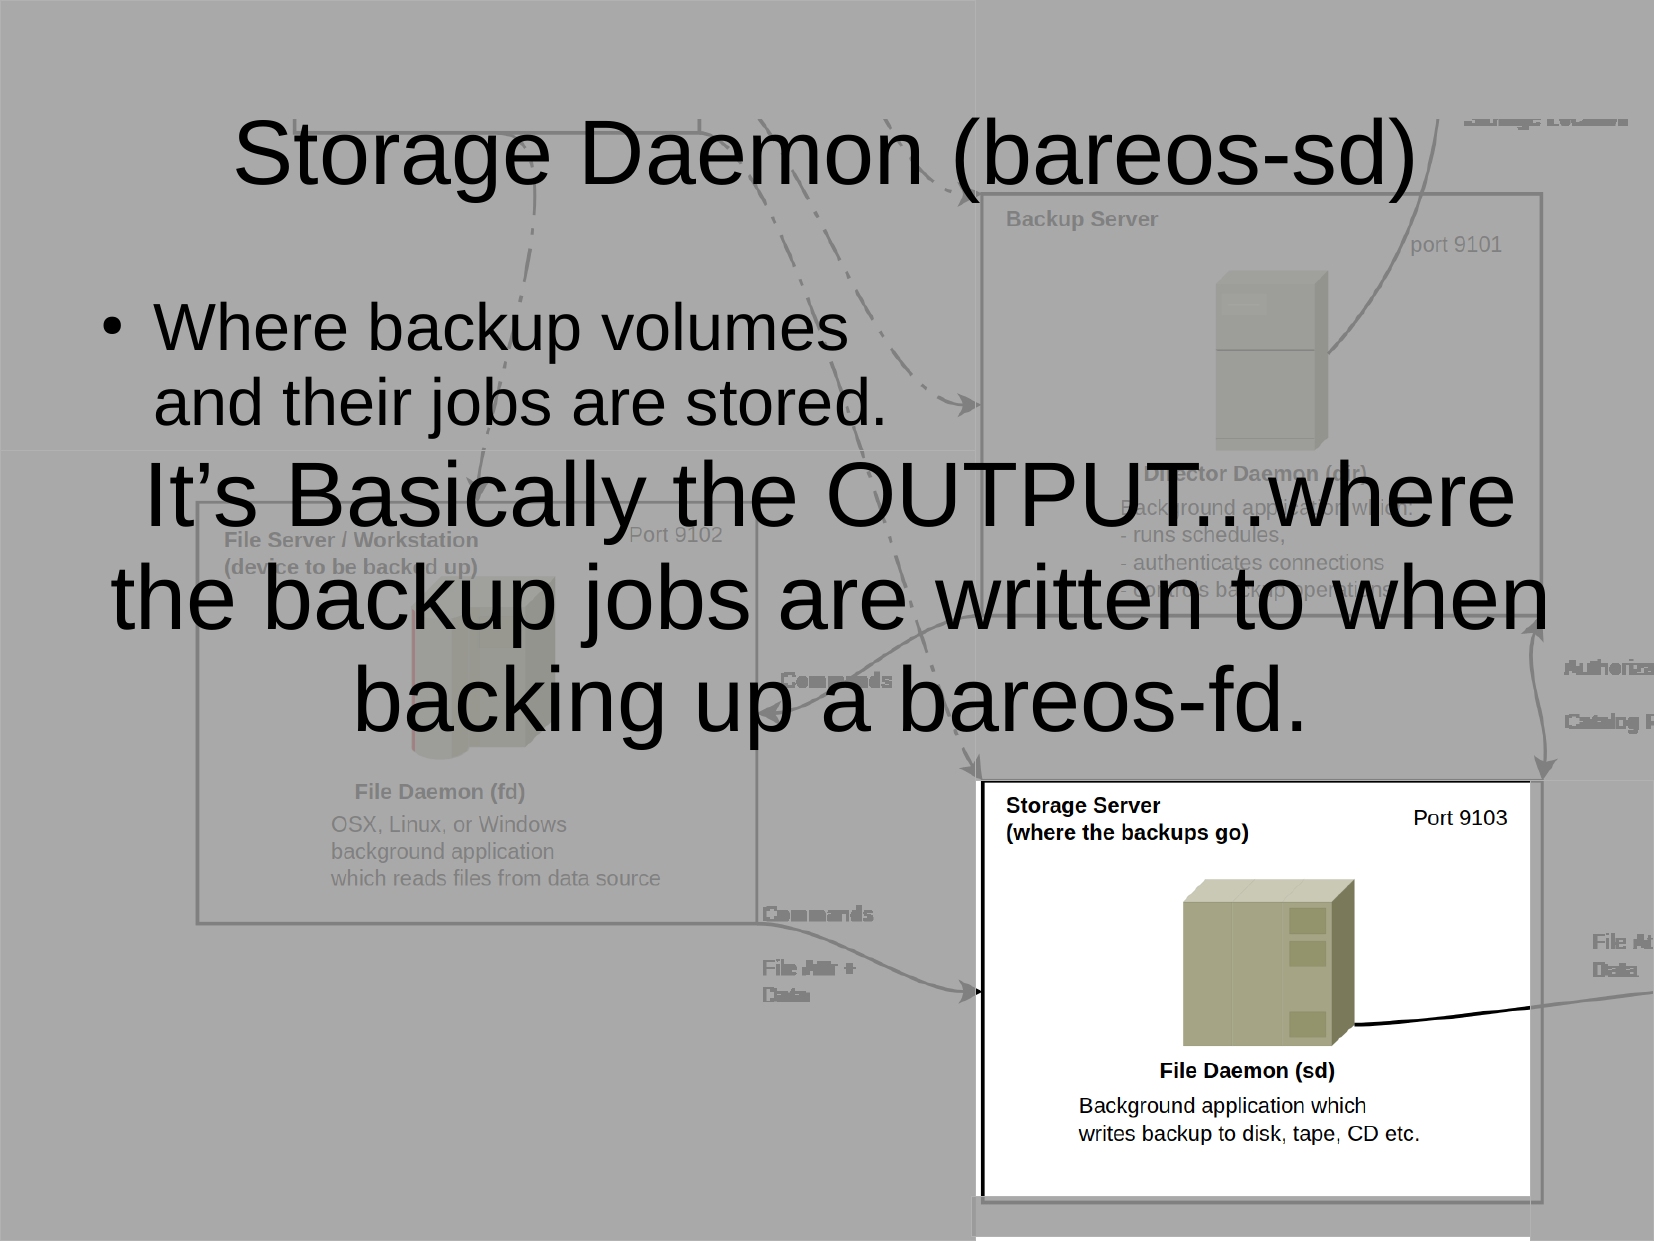

Storage Daemon (bareos-sd)
# Where backup volumes and their jobs are stored.
It’s Basically the OUTPUT...where the backup jobs are written to when backing up a bareos-fd.